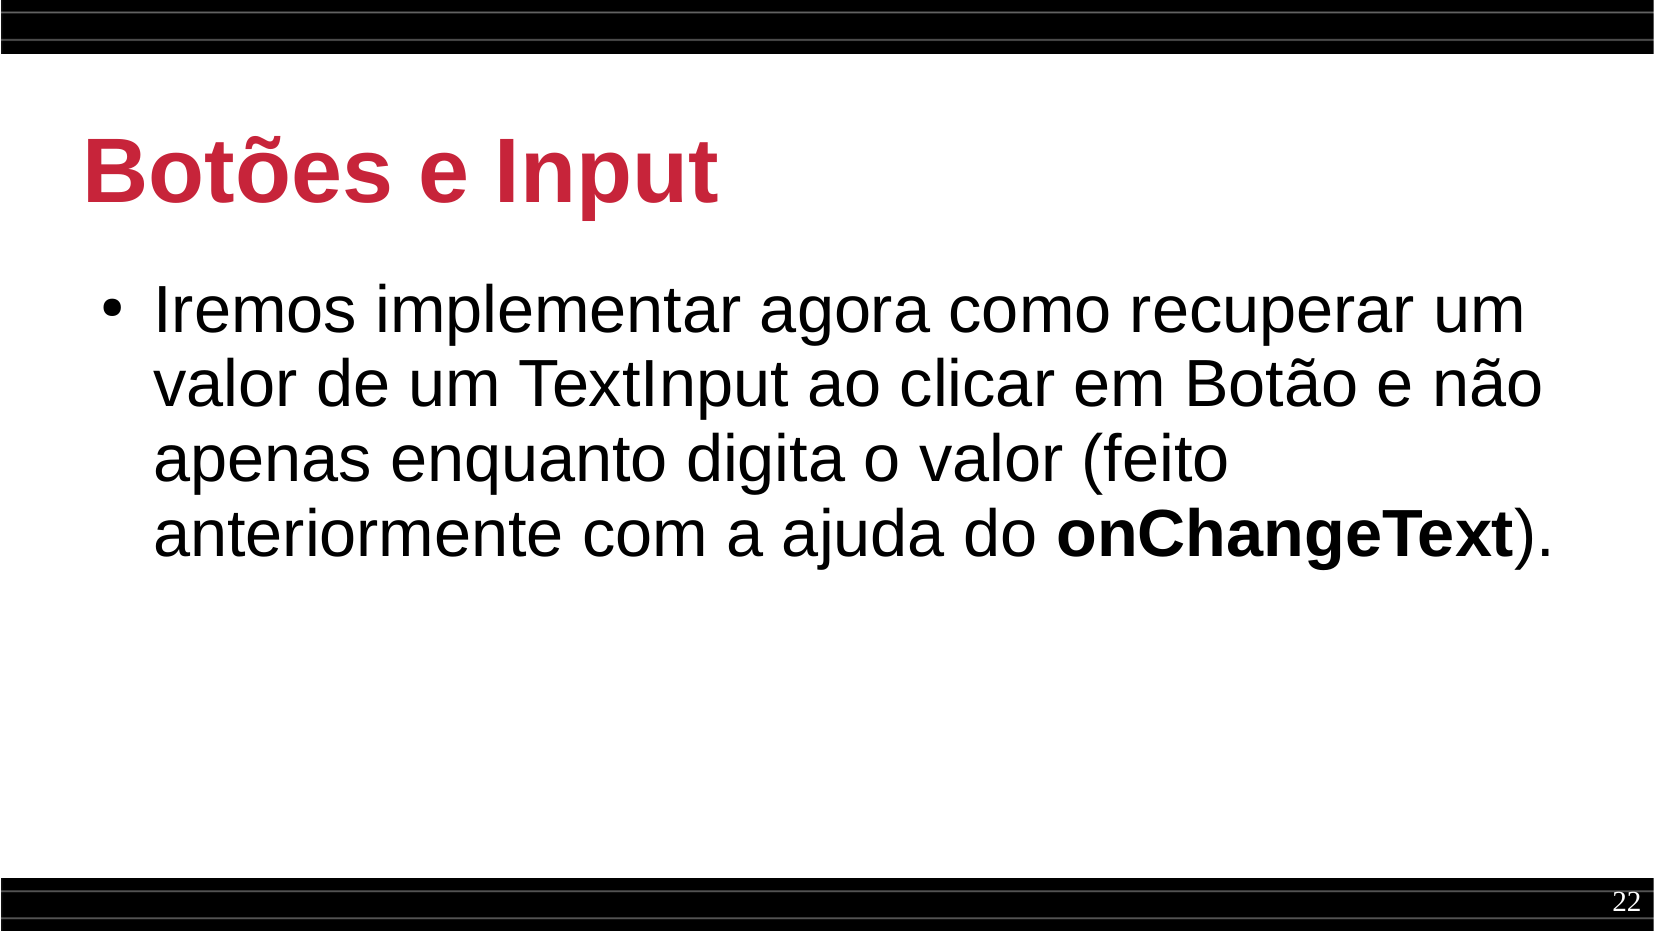

# Botões e Input
Iremos implementar agora como recuperar um valor de um TextInput ao clicar em Botão e não apenas enquanto digita o valor (feito anteriormente com a ajuda do onChangeText).